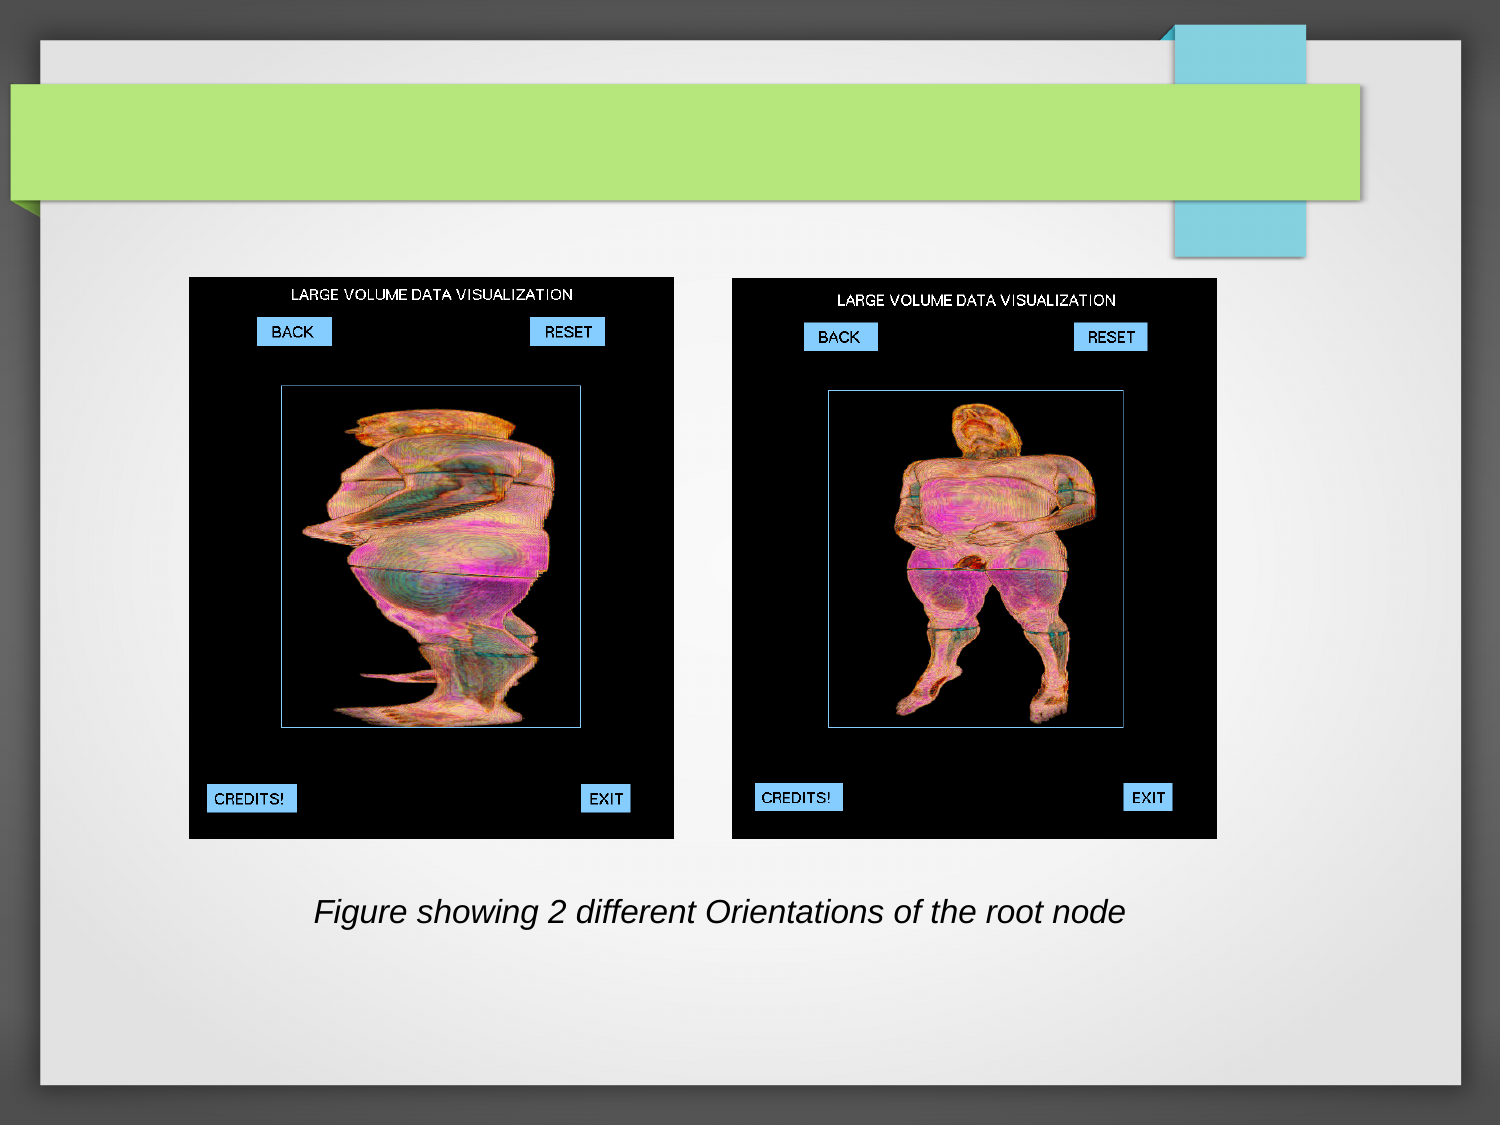

Figure showing 2 different Orientations of the root node